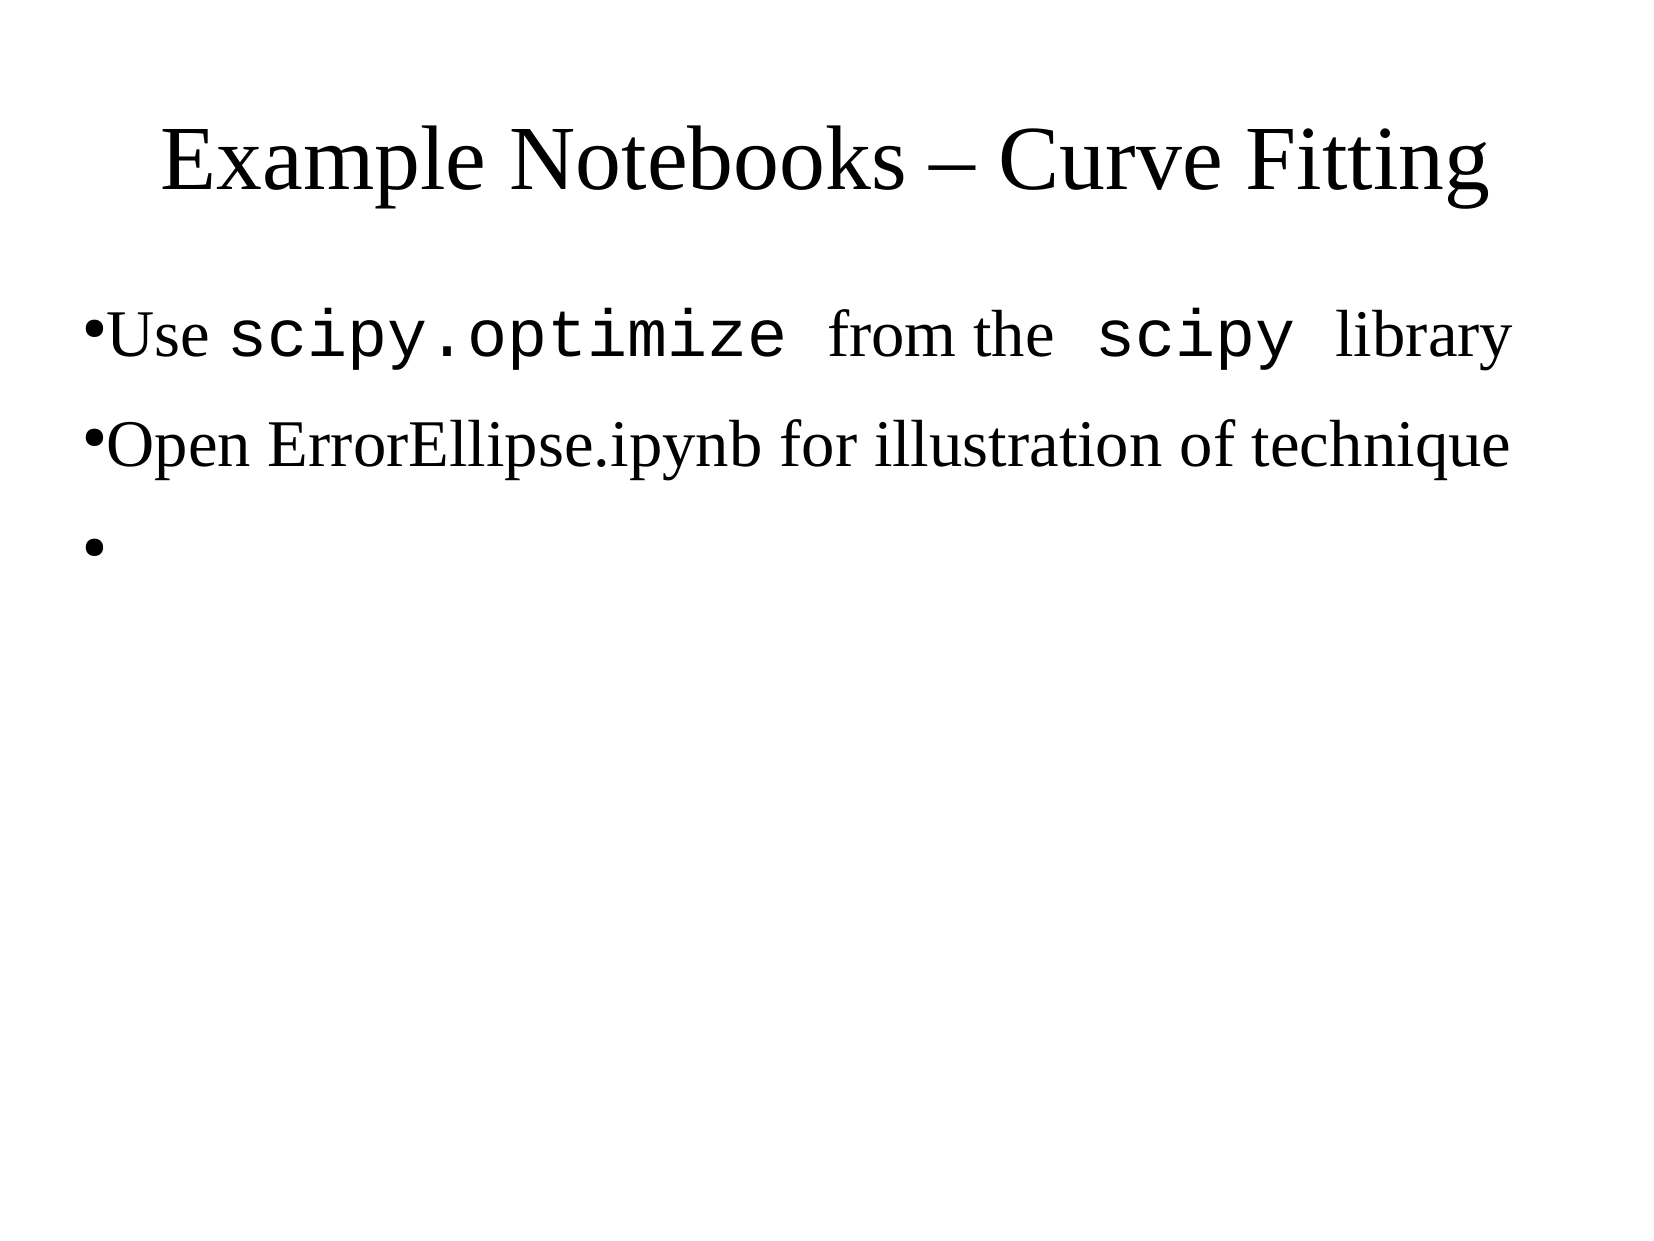

# Example Notebooks – Curve Fitting
Use scipy.optimize from the scipy library
Open ErrorEllipse.ipynb for illustration of technique